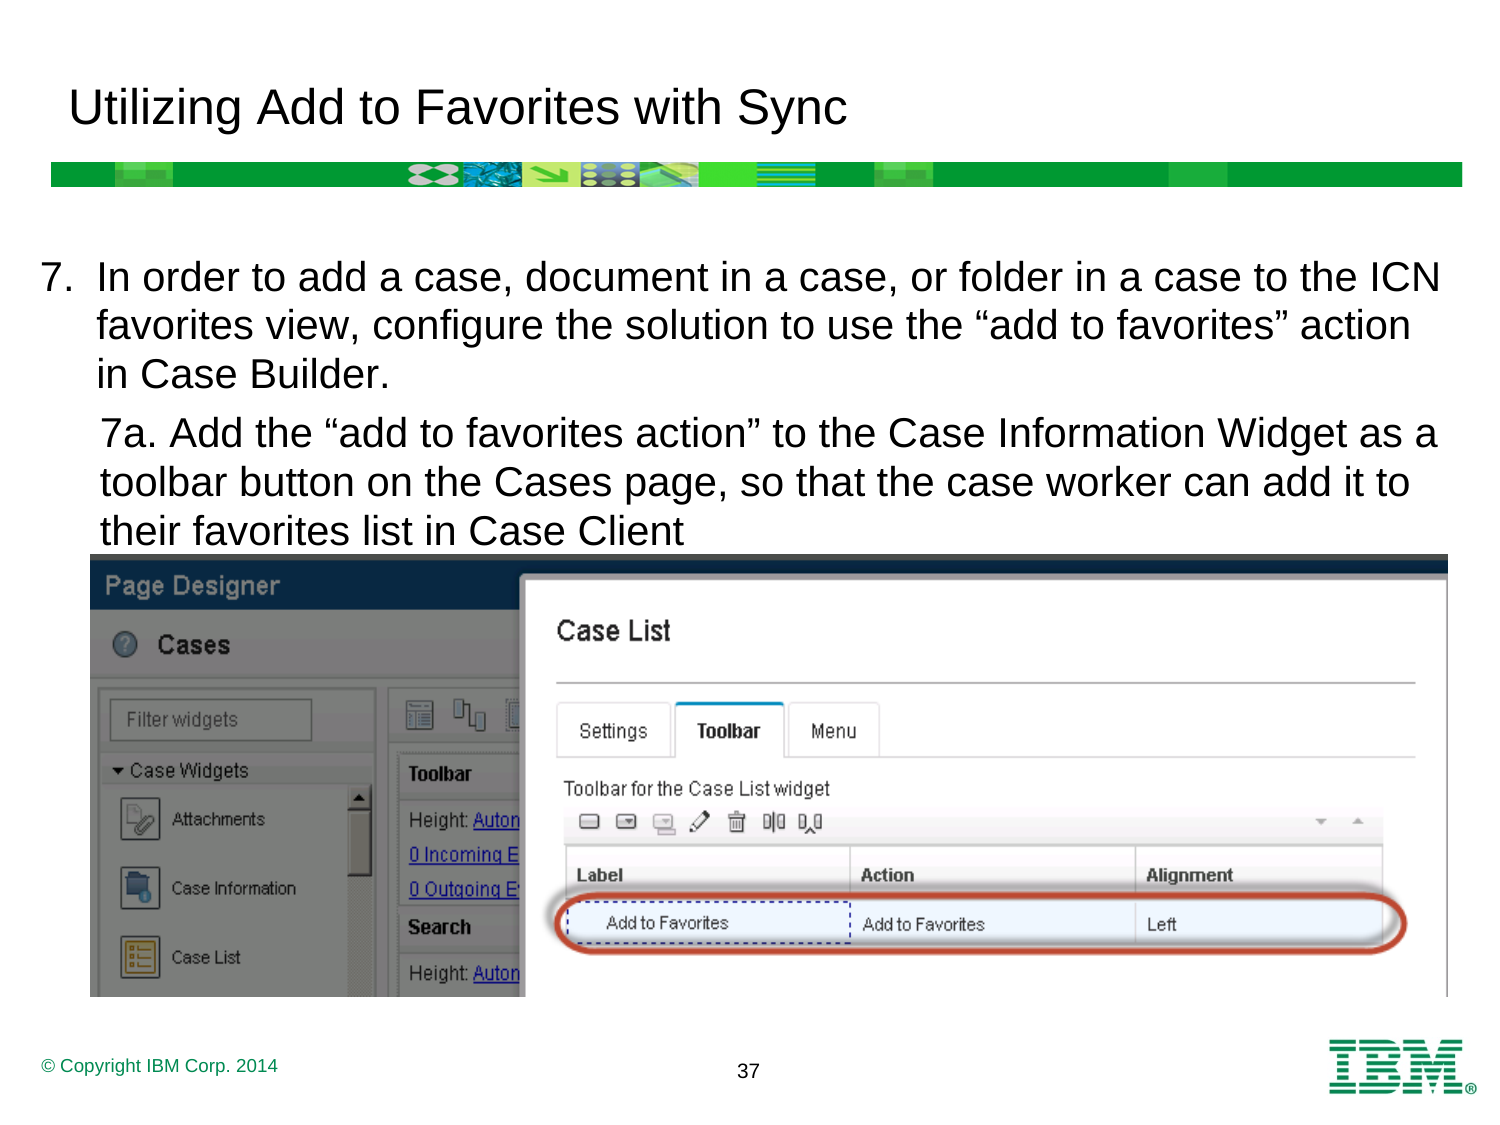

# Utilizing Add to Favorites with Sync
In order to add a case, document in a case, or folder in a case to the ICN favorites view, configure the solution to use the “add to favorites” action in Case Builder.
7a. Add the “add to favorites action” to the Case Information Widget as a toolbar button on the Cases page, so that the case worker can add it to their favorites list in Case Client
37